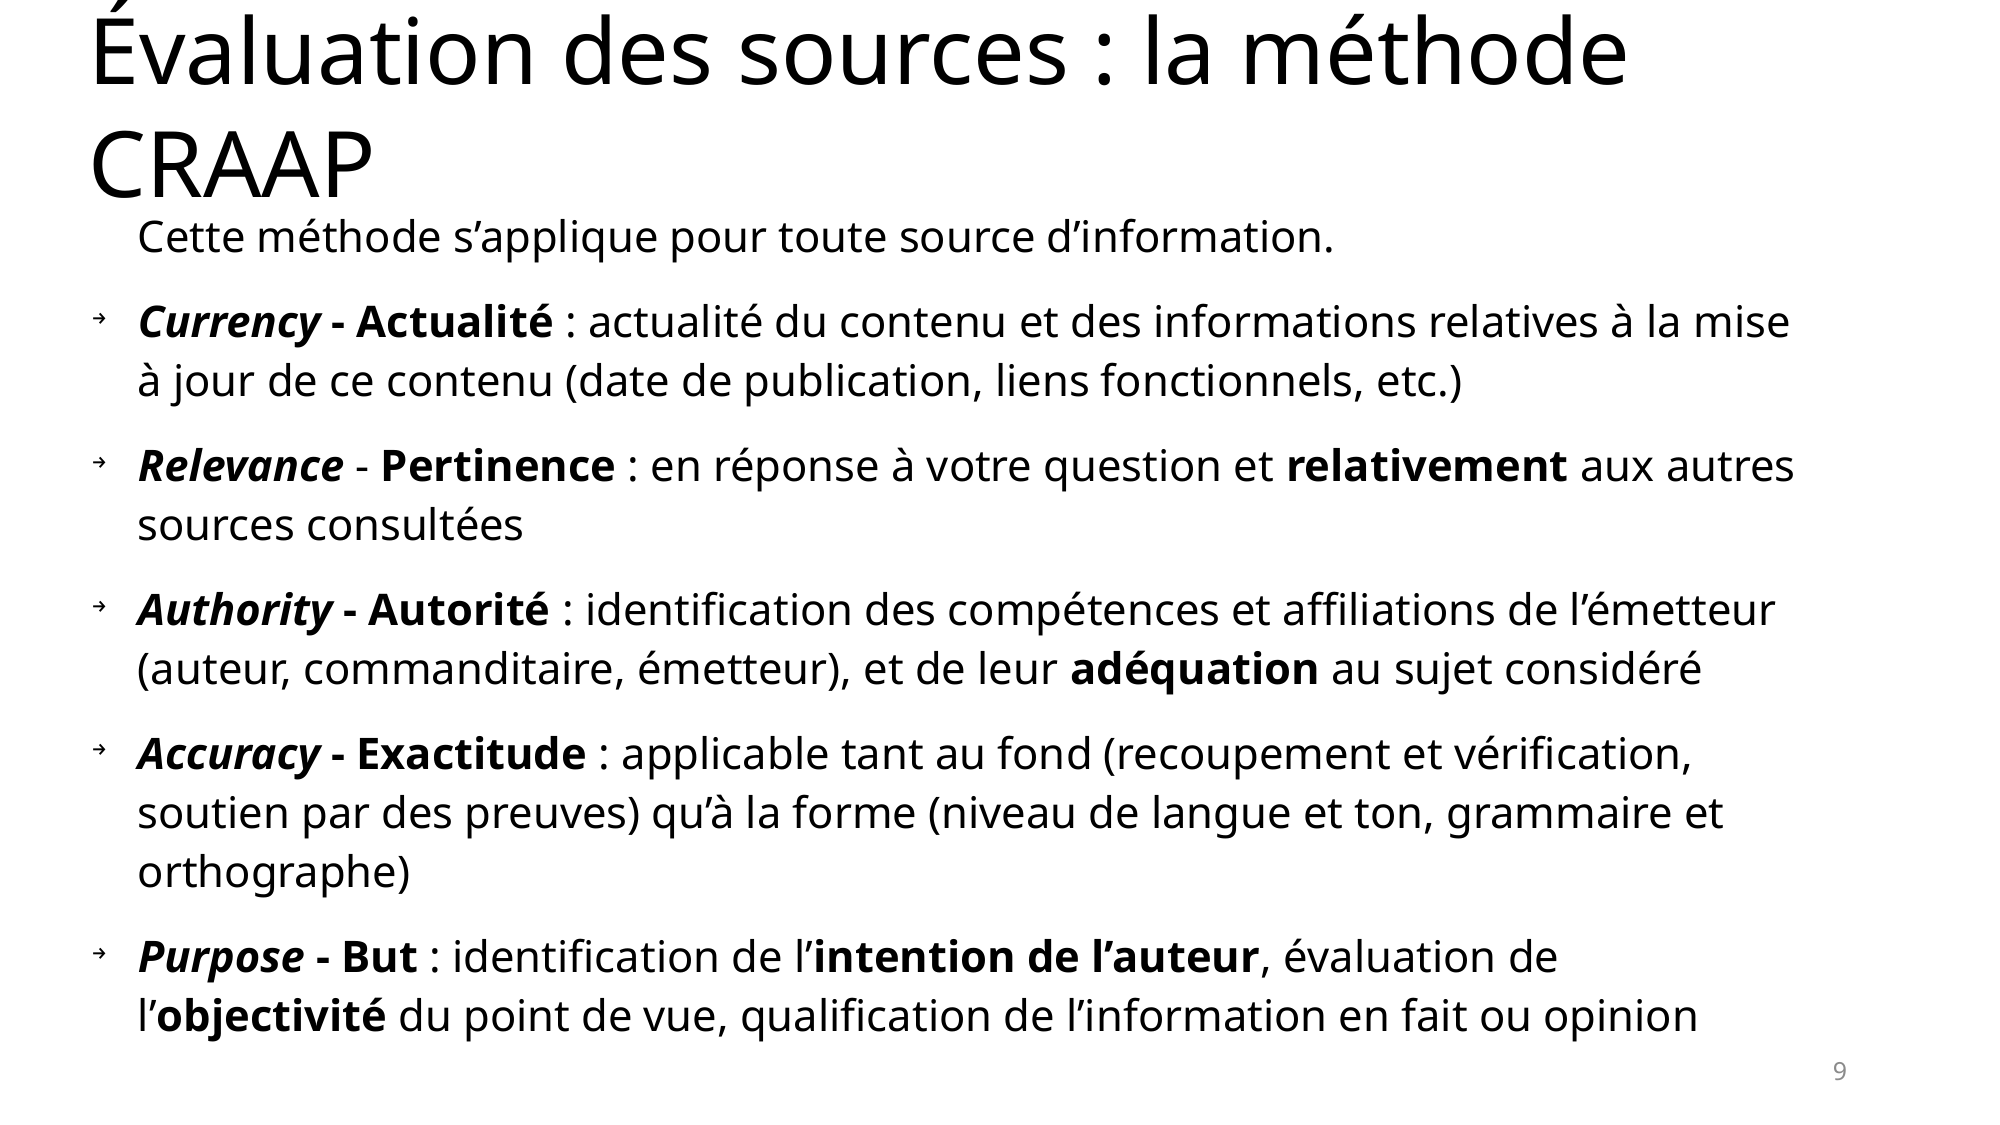

# Évaluation des sources : la méthode CRAAP
Cette méthode s’applique pour toute source d’information.
Currency - Actualité : actualité du contenu et des informations relatives à la mise à jour de ce contenu (date de publication, liens fonctionnels, etc.)
Relevance - Pertinence : en réponse à votre question et relativement aux autres sources consultées
Authority - Autorité : identification des compétences et affiliations de l’émetteur (auteur, commanditaire, émetteur), et de leur adéquation au sujet considéré
Accuracy - Exactitude : applicable tant au fond (recoupement et vérification, soutien par des preuves) qu’à la forme (niveau de langue et ton, grammaire et orthographe)
Purpose - But : identification de l’intention de l’auteur, évaluation de l’objectivité du point de vue, qualification de l’information en fait ou opinion
9